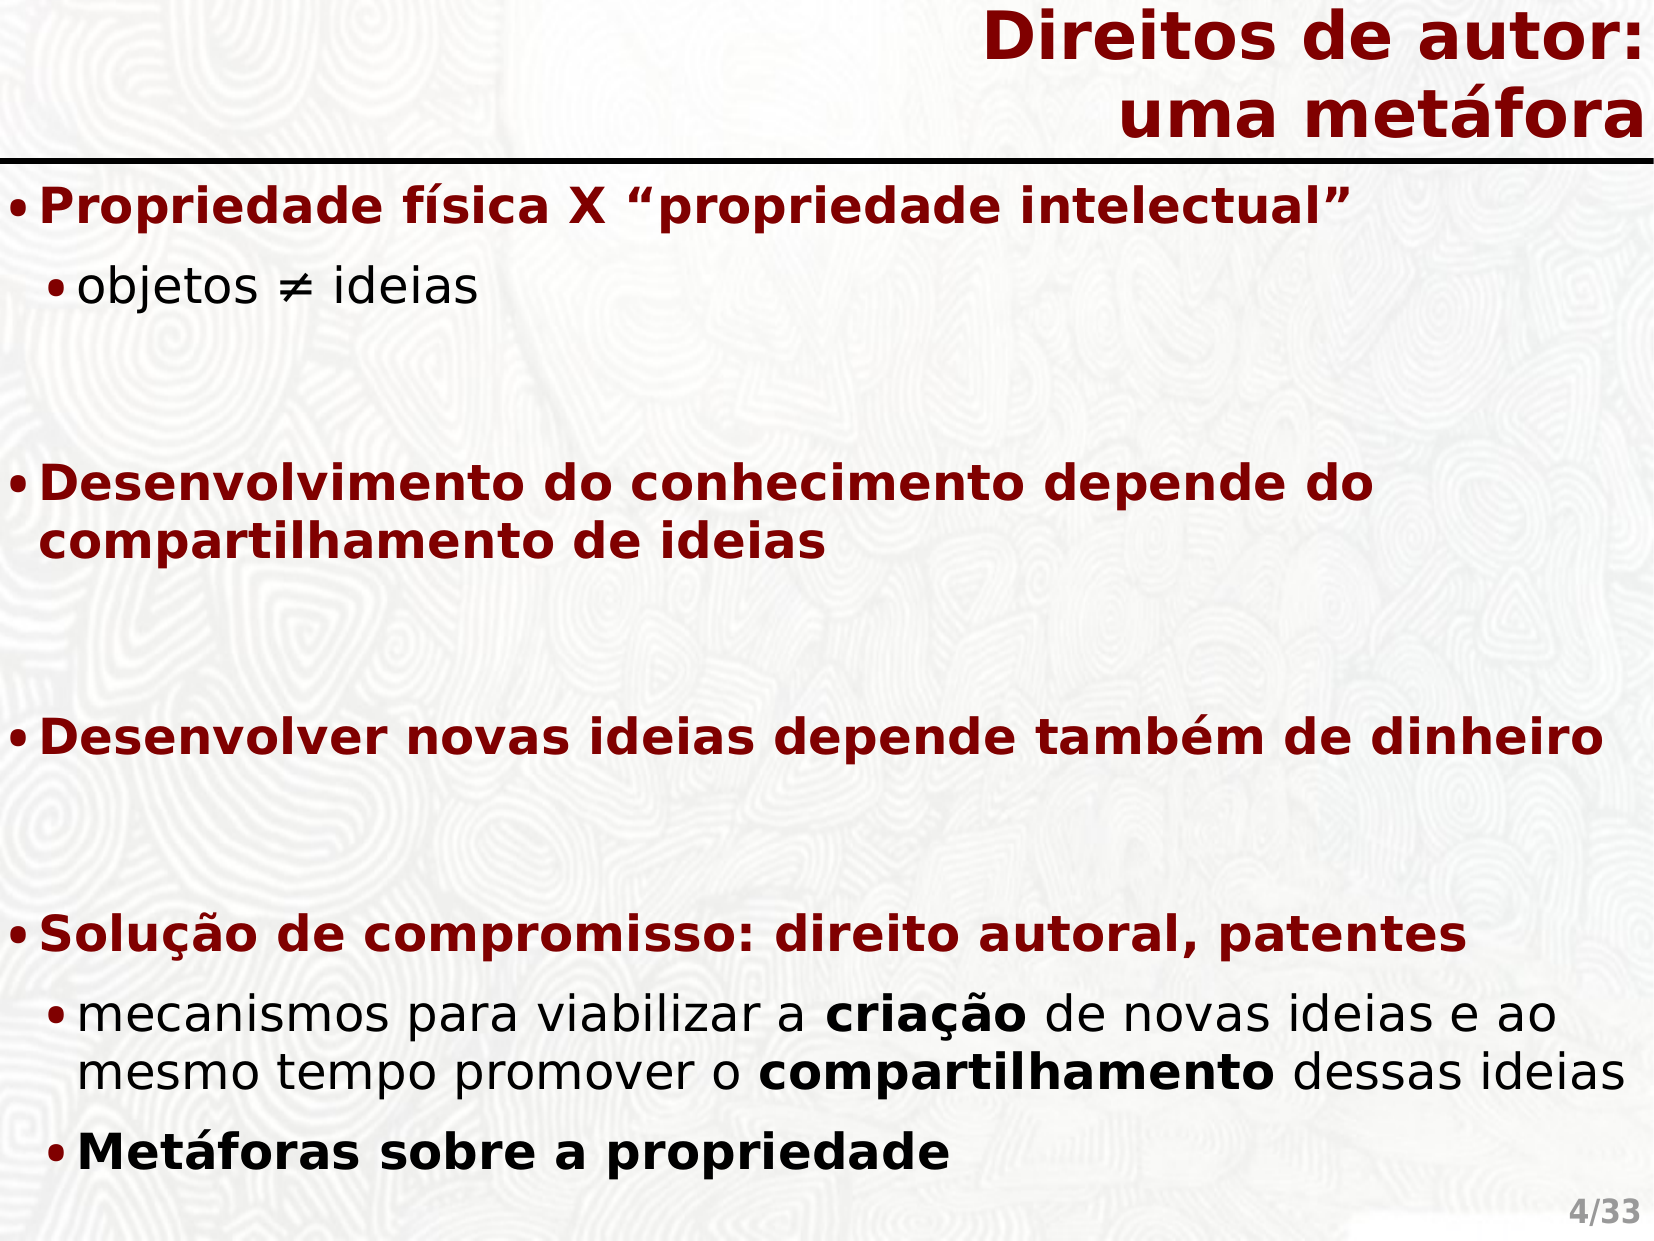

# Direitos de autor: uma metáfora
Propriedade física X “propriedade intelectual”
objetos ≠ ideias
Desenvolvimento do conhecimento depende do compartilhamento de ideias
Desenvolver novas ideias depende também de dinheiro
Solução de compromisso: direito autoral, patentes
mecanismos para viabilizar a criação de novas ideias e ao mesmo tempo promover o compartilhamento dessas ideias
Metáforas sobre a propriedade
4